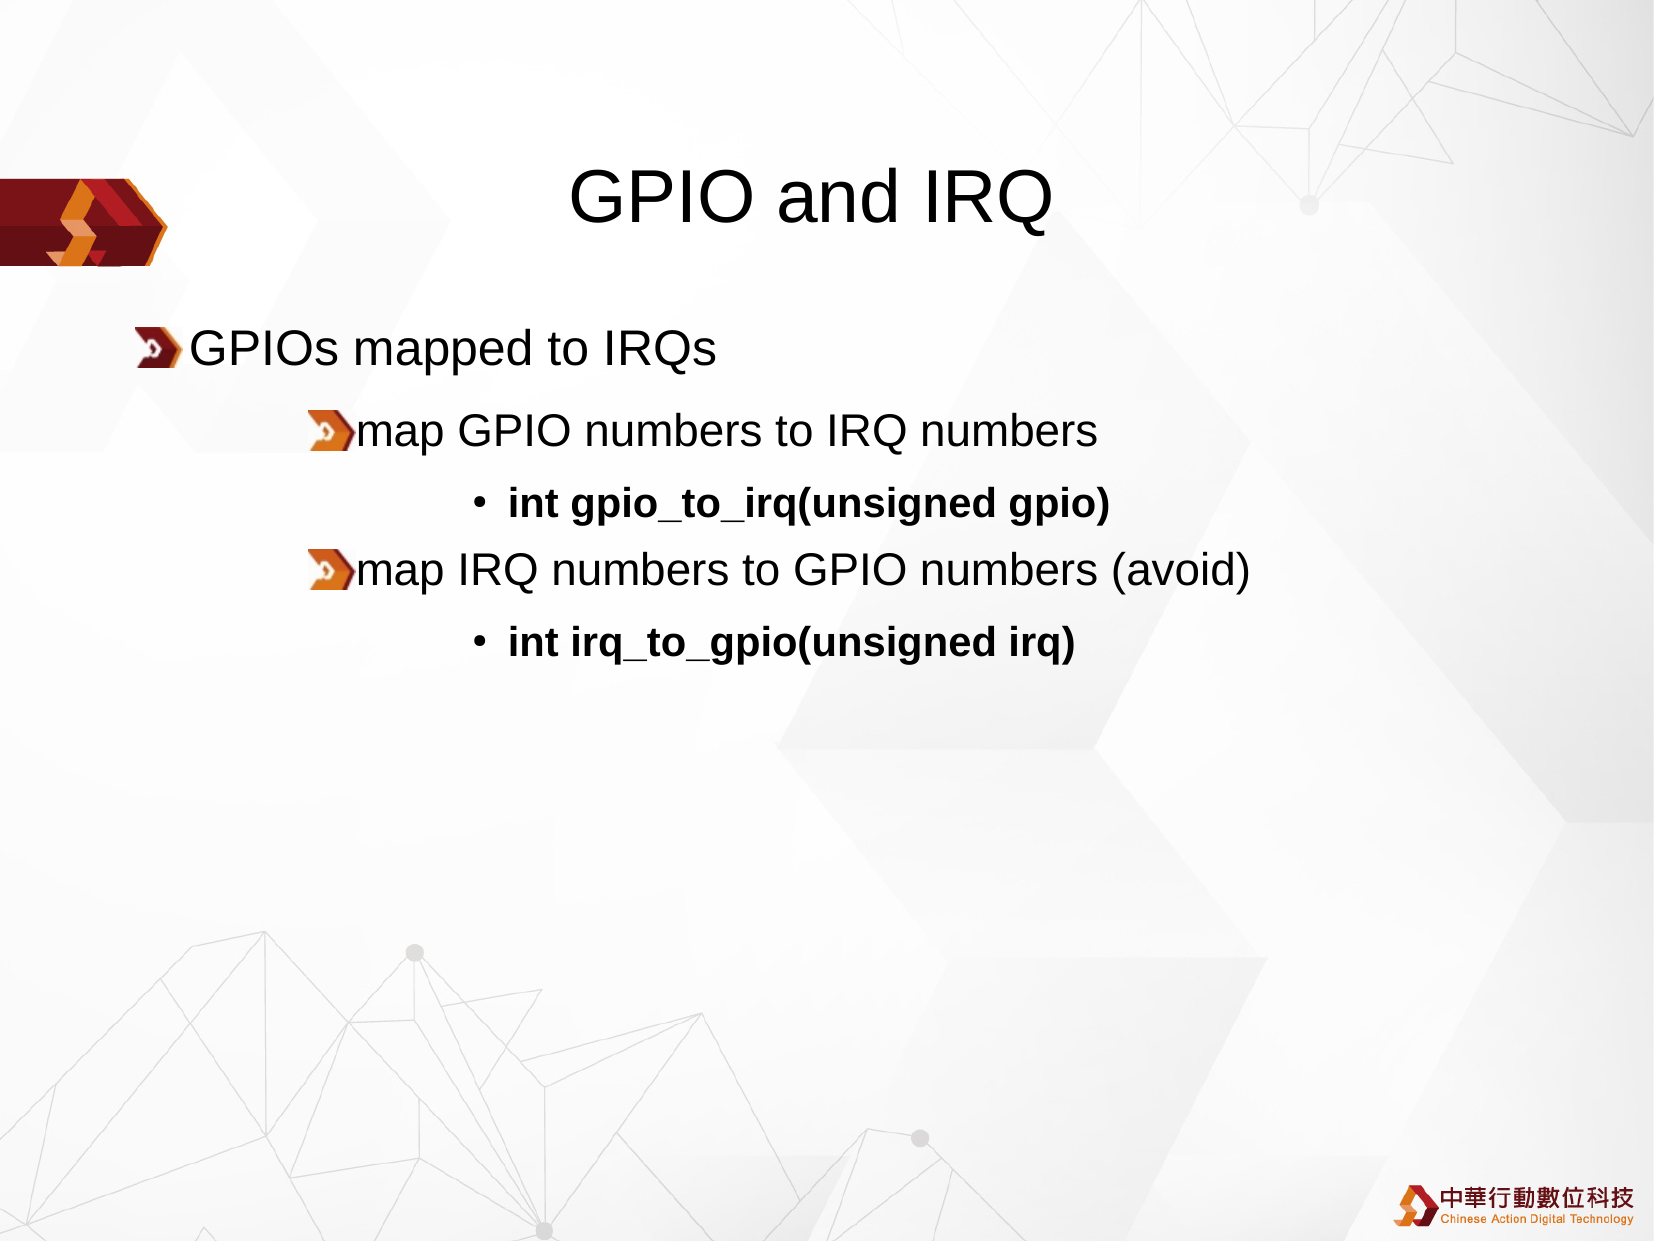

# GPIO and IRQ
GPIOs mapped to IRQs
map GPIO numbers to IRQ numbers
int gpio_to_irq(unsigned gpio)
map IRQ numbers to GPIO numbers (avoid)
int irq_to_gpio(unsigned irq)